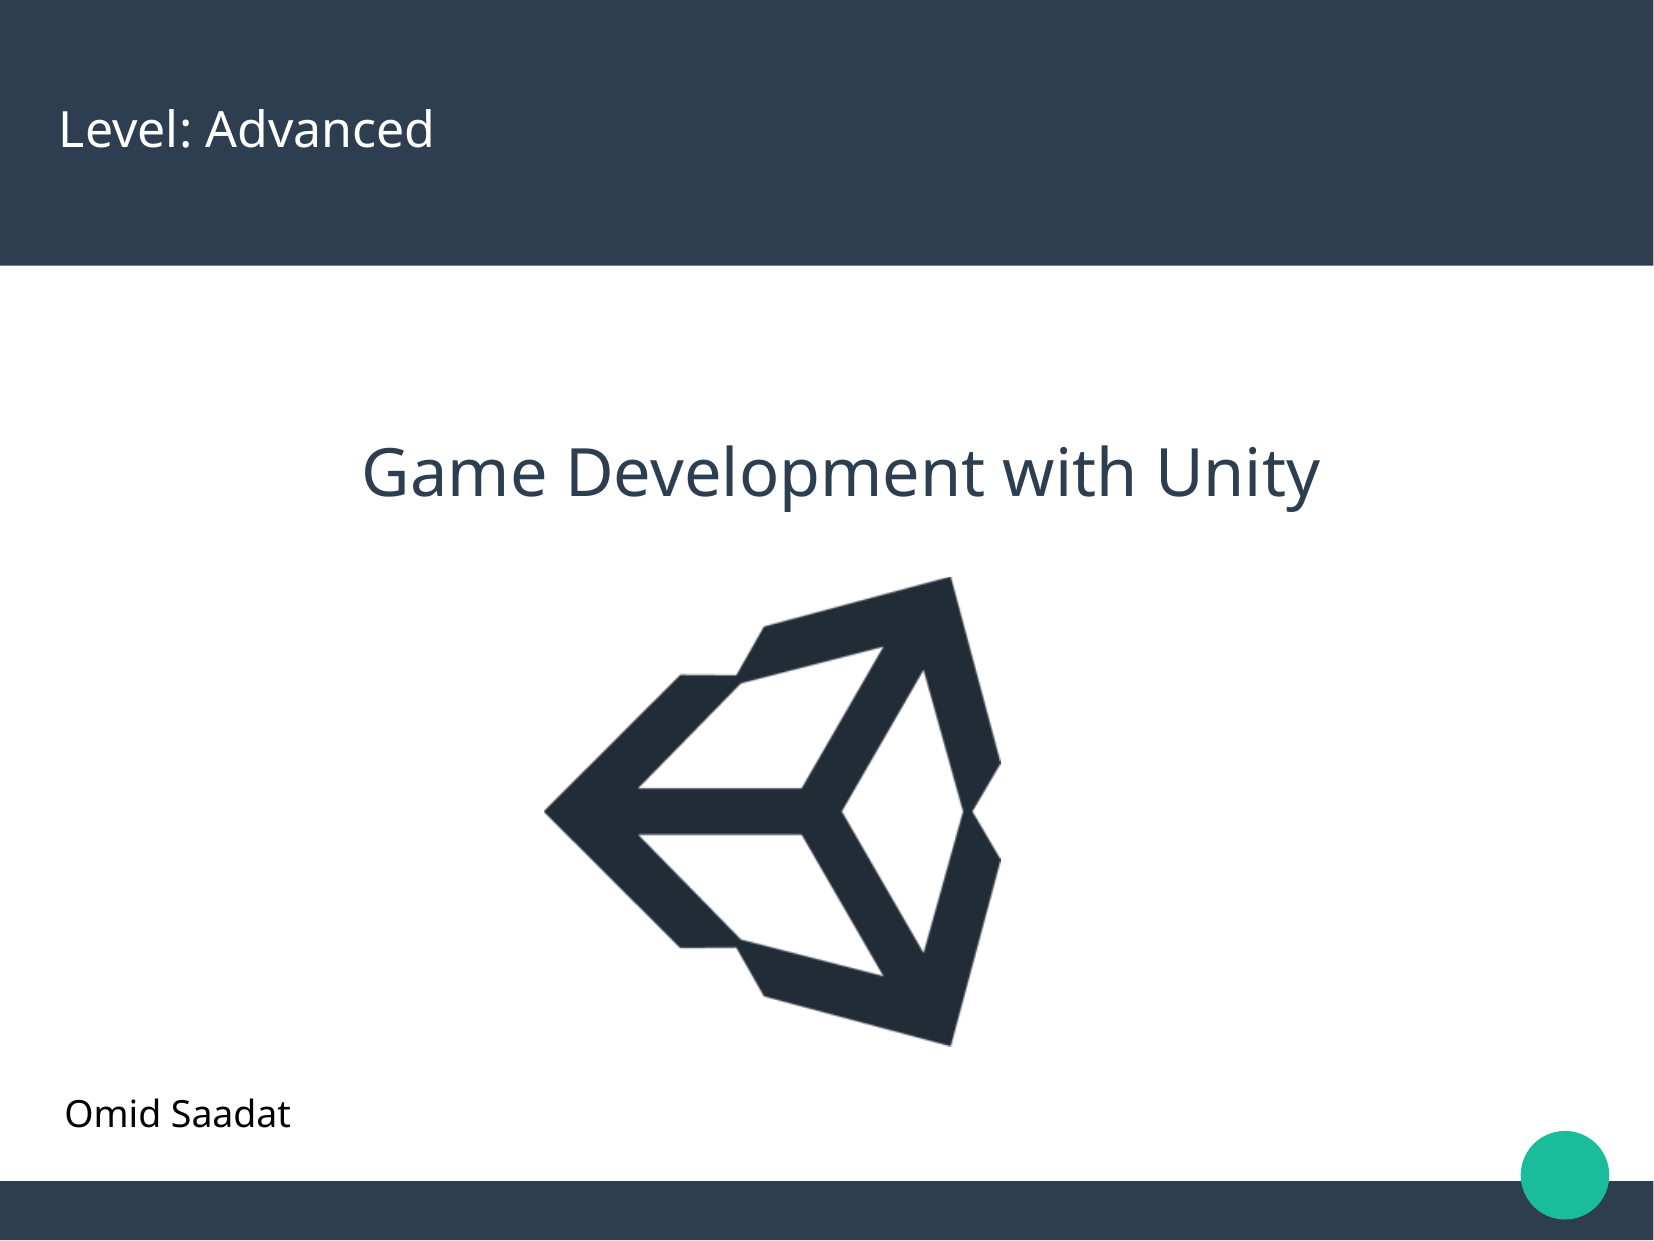

# Level: Advanced
Game Development with Unity
Omid Saadat